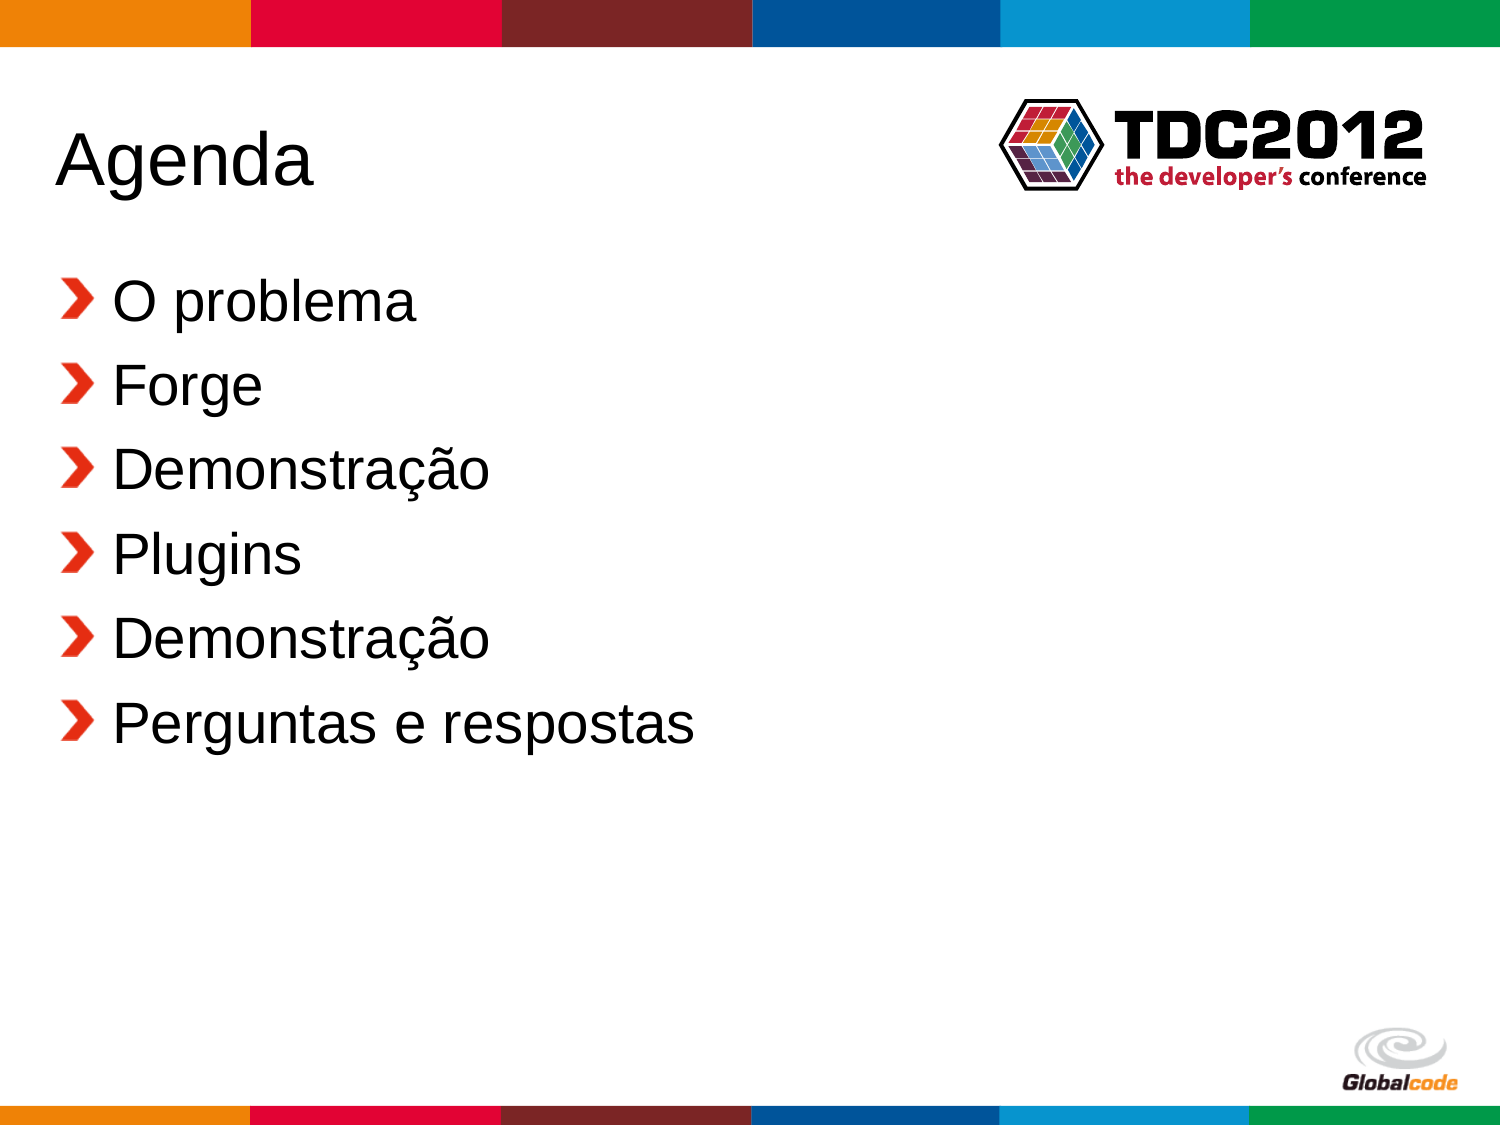

# Agenda
O problema
Forge
Demonstração
Plugins
Demonstração
Perguntas e respostas